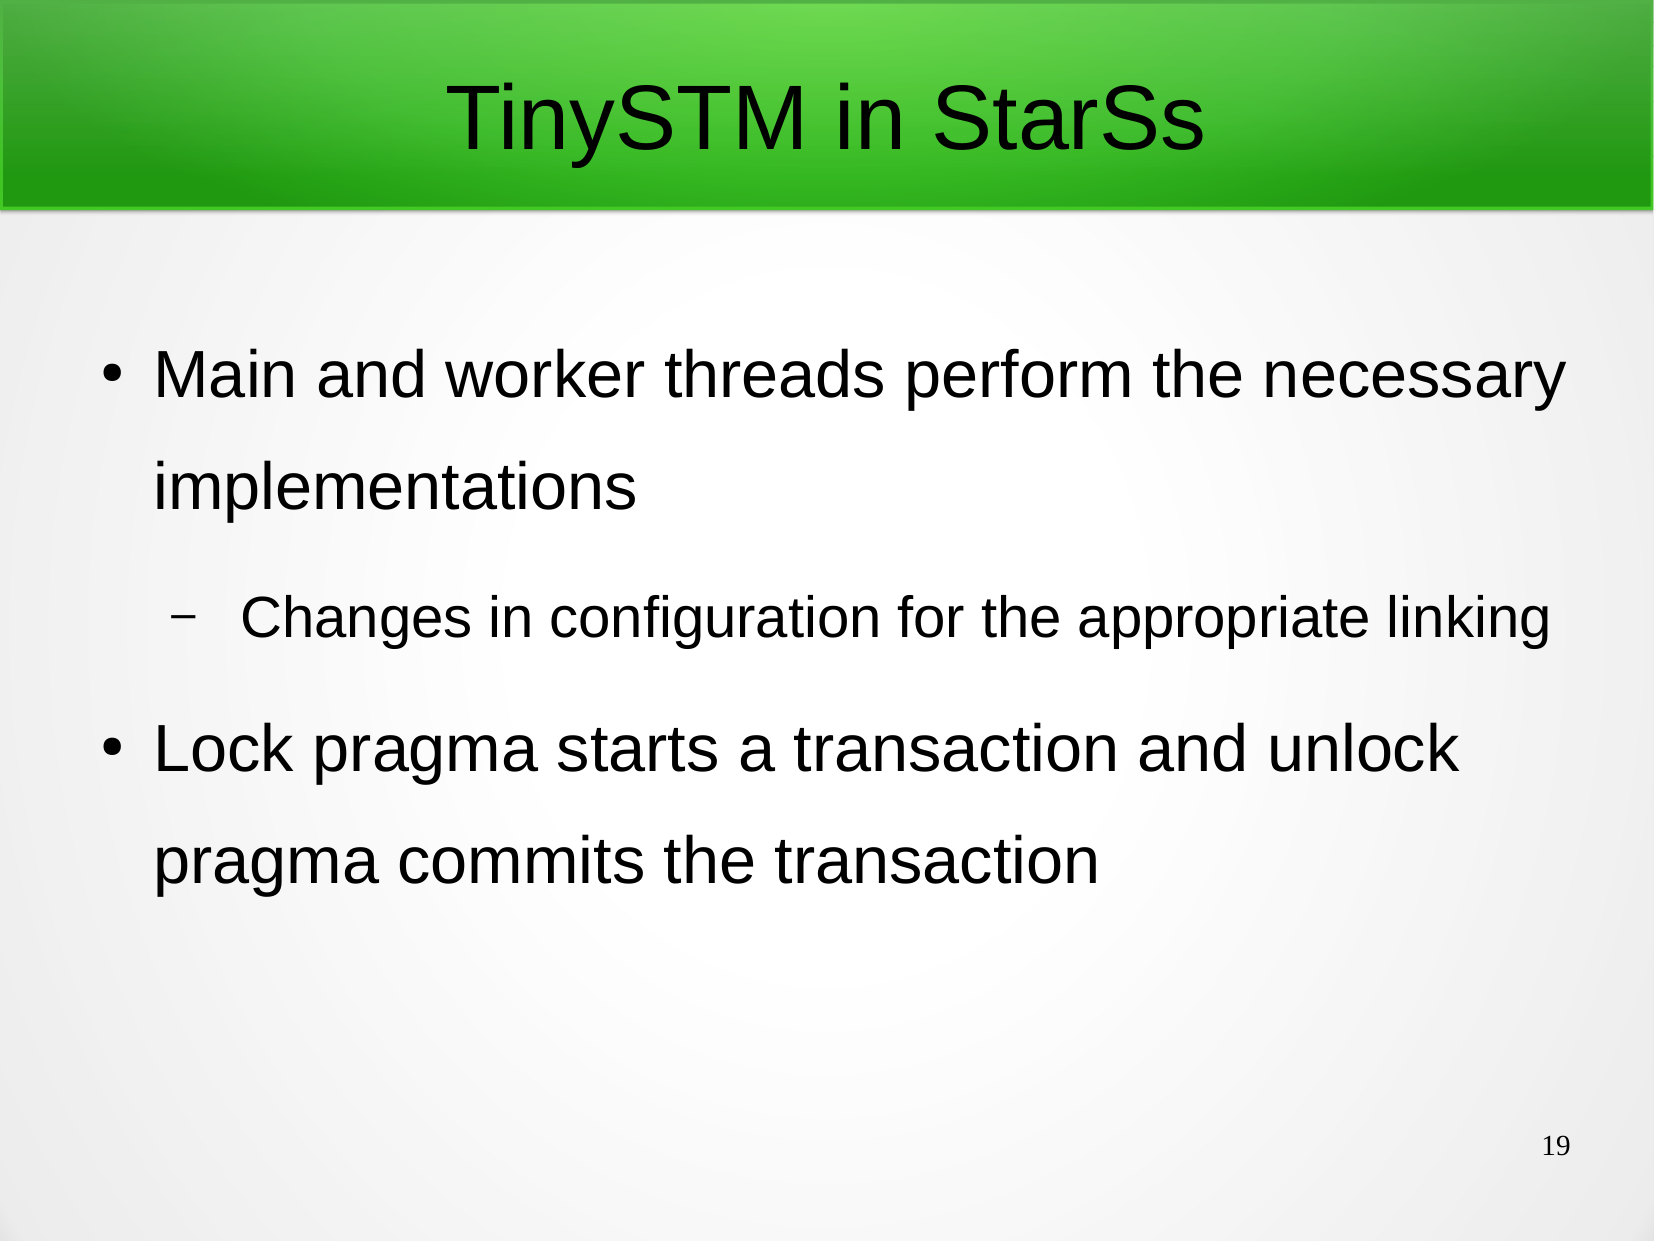

# TinySTM in StarSs
Main and worker threads perform the necessary implementations
 Changes in configuration for the appropriate linking
Lock pragma starts a transaction and unlock pragma commits the transaction
19